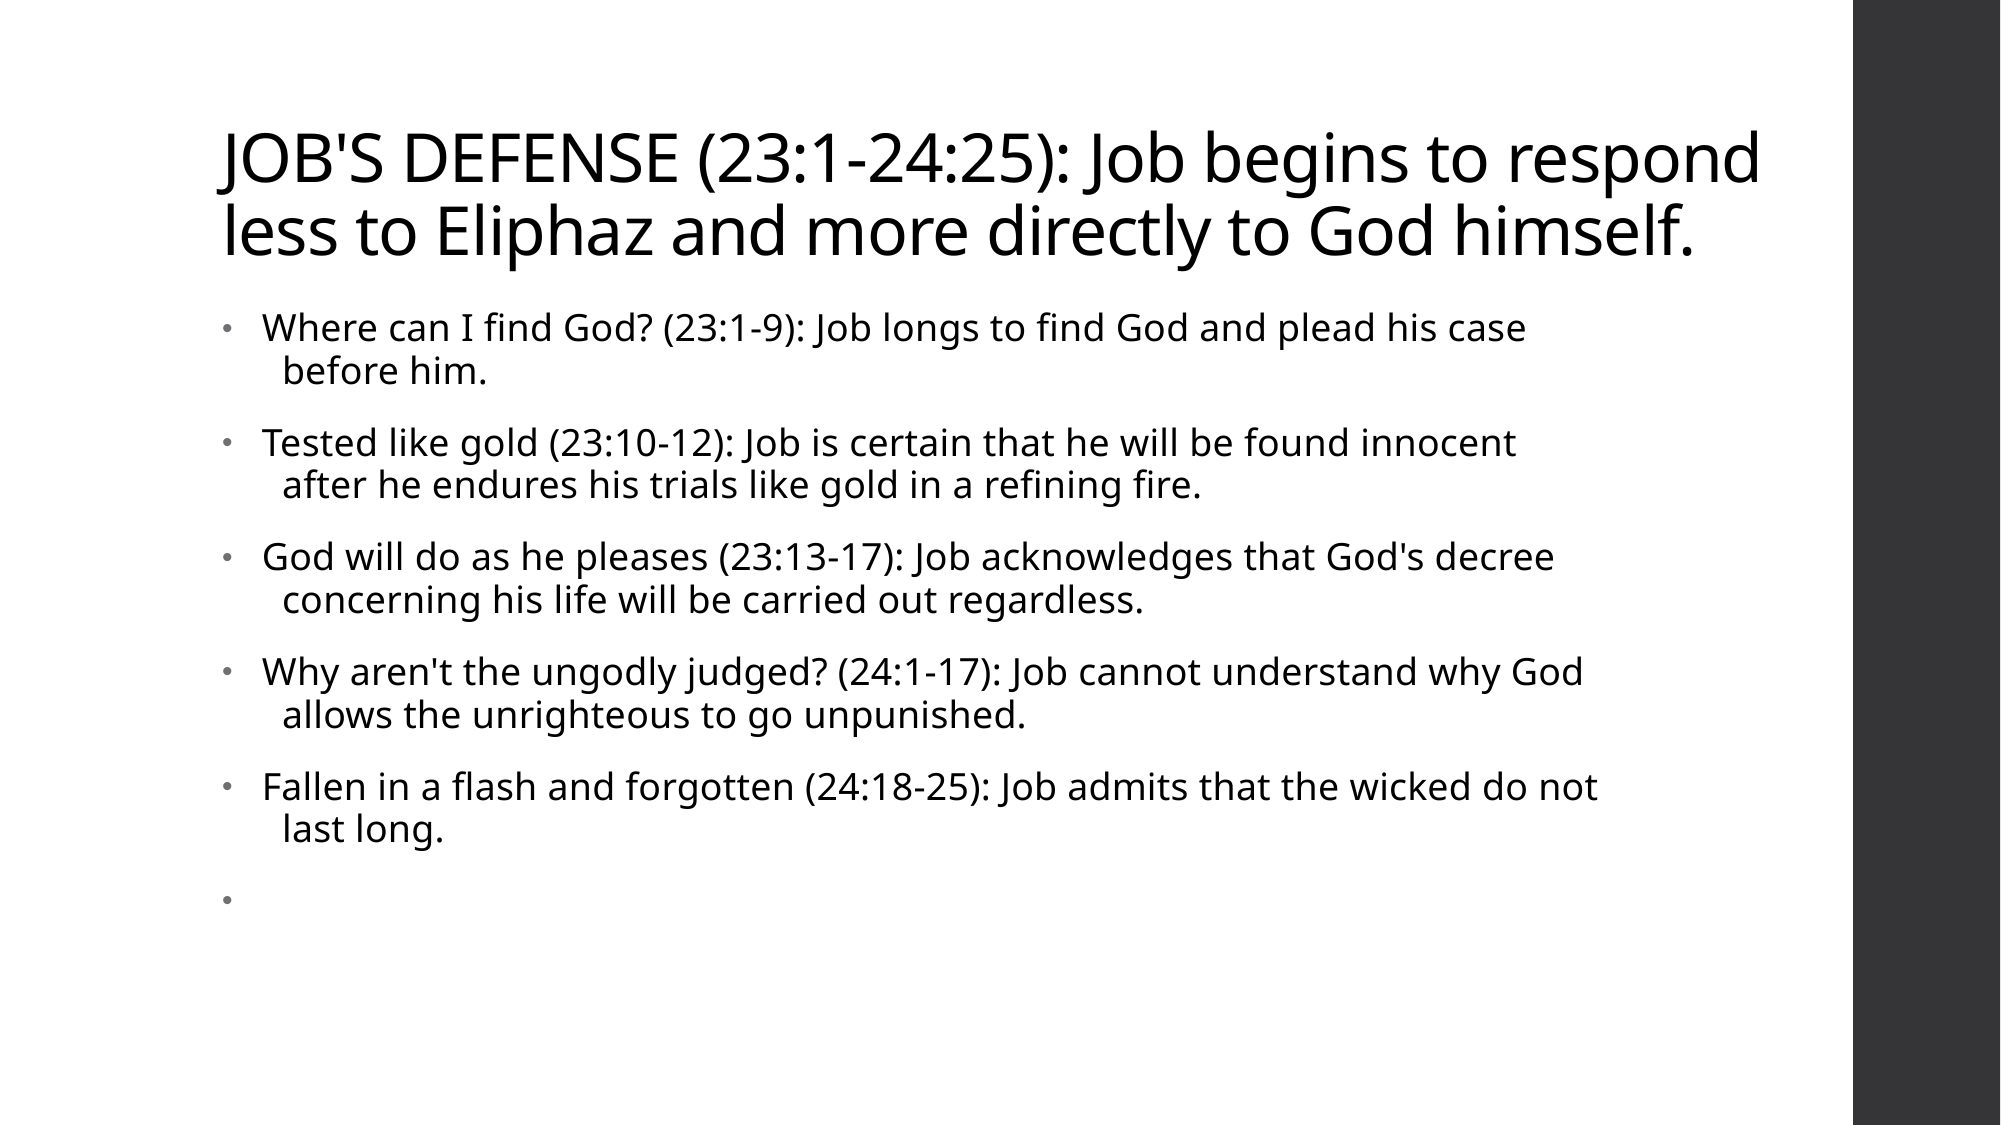

# JOB'S DEFENSE (23:1-24:25): Job begins to respond less to Eliphaz and more directly to God himself.
 Where can I find God? (23:1-9): Job longs to find God and plead his case before him.
 Tested like gold (23:10-12): Job is certain that he will be found innocent after he endures his trials like gold in a refining fire.
 God will do as he pleases (23:13-17): Job acknowledges that God's decree concerning his life will be carried out regardless.
 Why aren't the ungodly judged? (24:1-17): Job cannot understand why God allows the unrighteous to go unpunished.
 Fallen in a flash and forgotten (24:18-25): Job admits that the wicked do not last long.